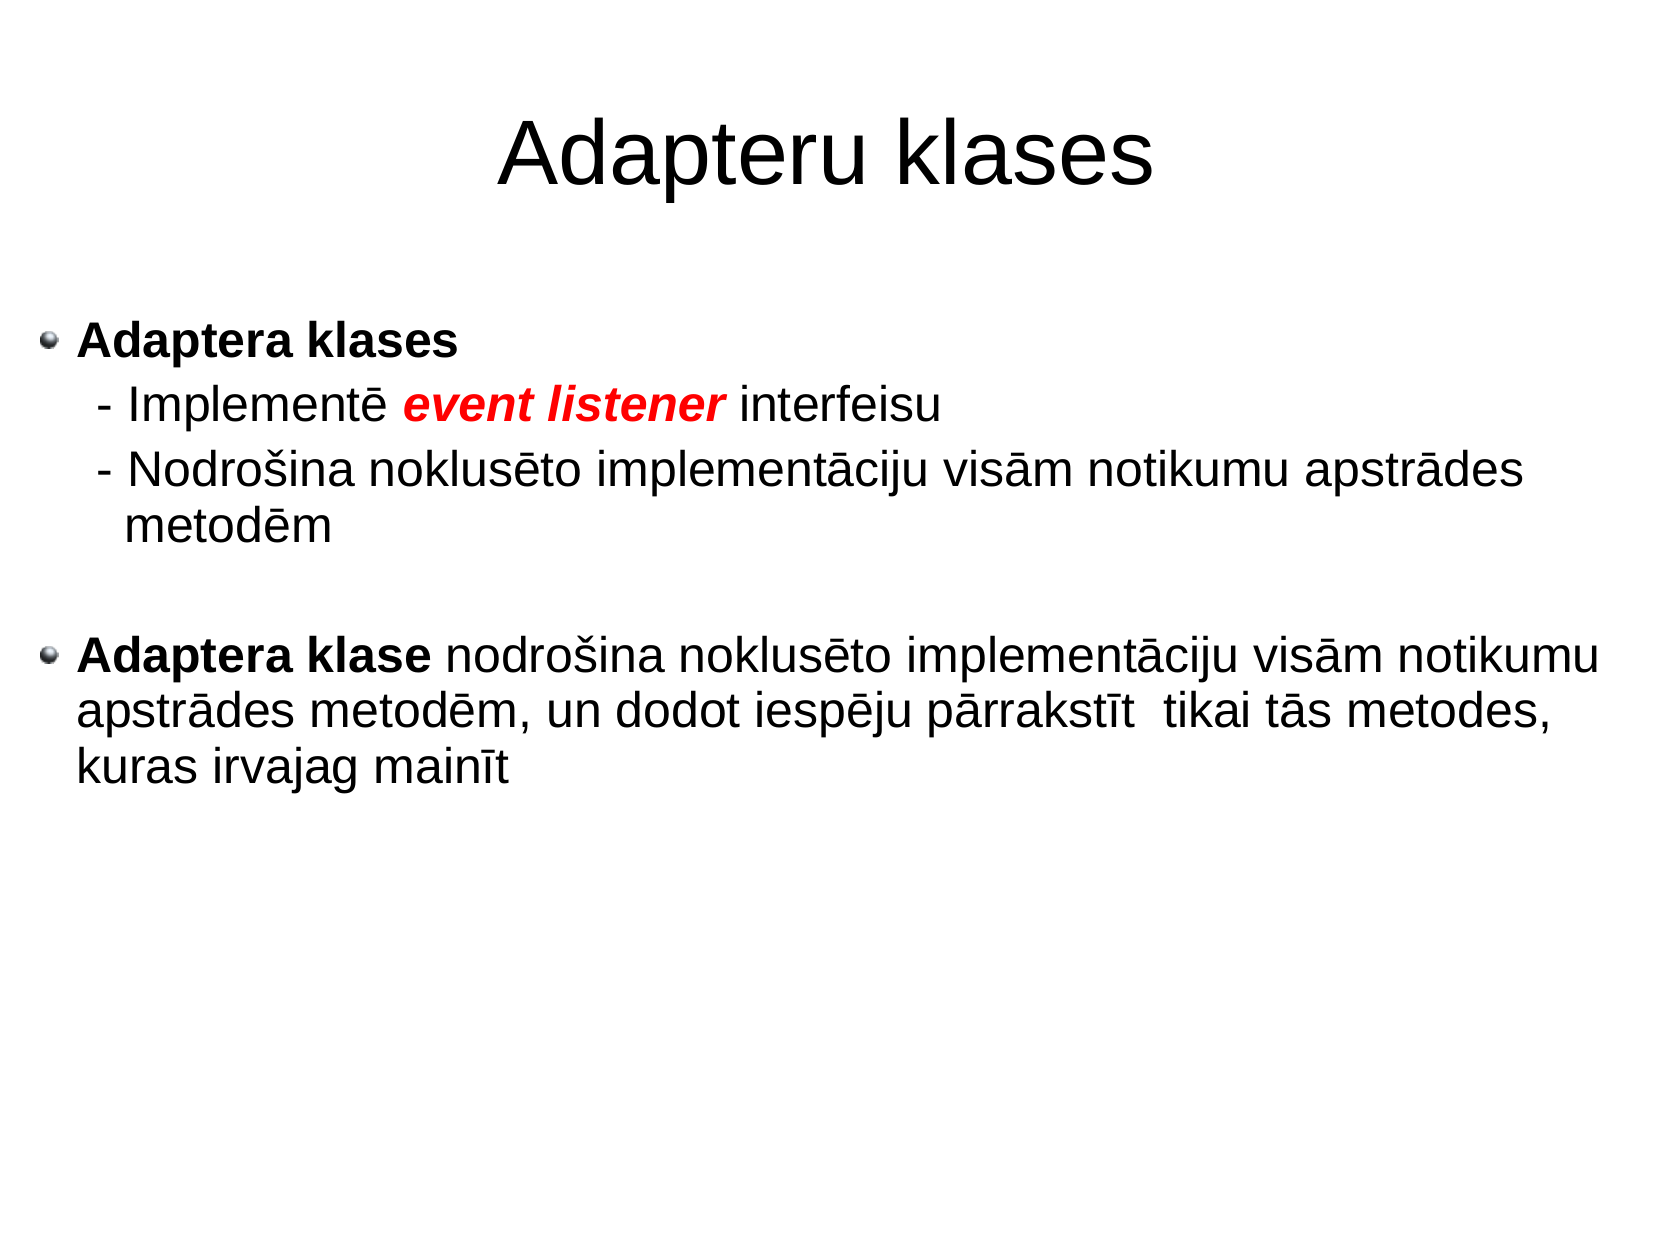

# Adapteru klases
Adaptera klases
 - Implementē event listener interfeisu
 - Nodrošina noklusēto implementāciju visām notikumu apstrādes metodēm
Adaptera klase nodrošina noklusēto implementāciju visām notikumu apstrādes metodēm, un dodot iespēju pārrakstīt tikai tās metodes, kuras irvajag mainīt